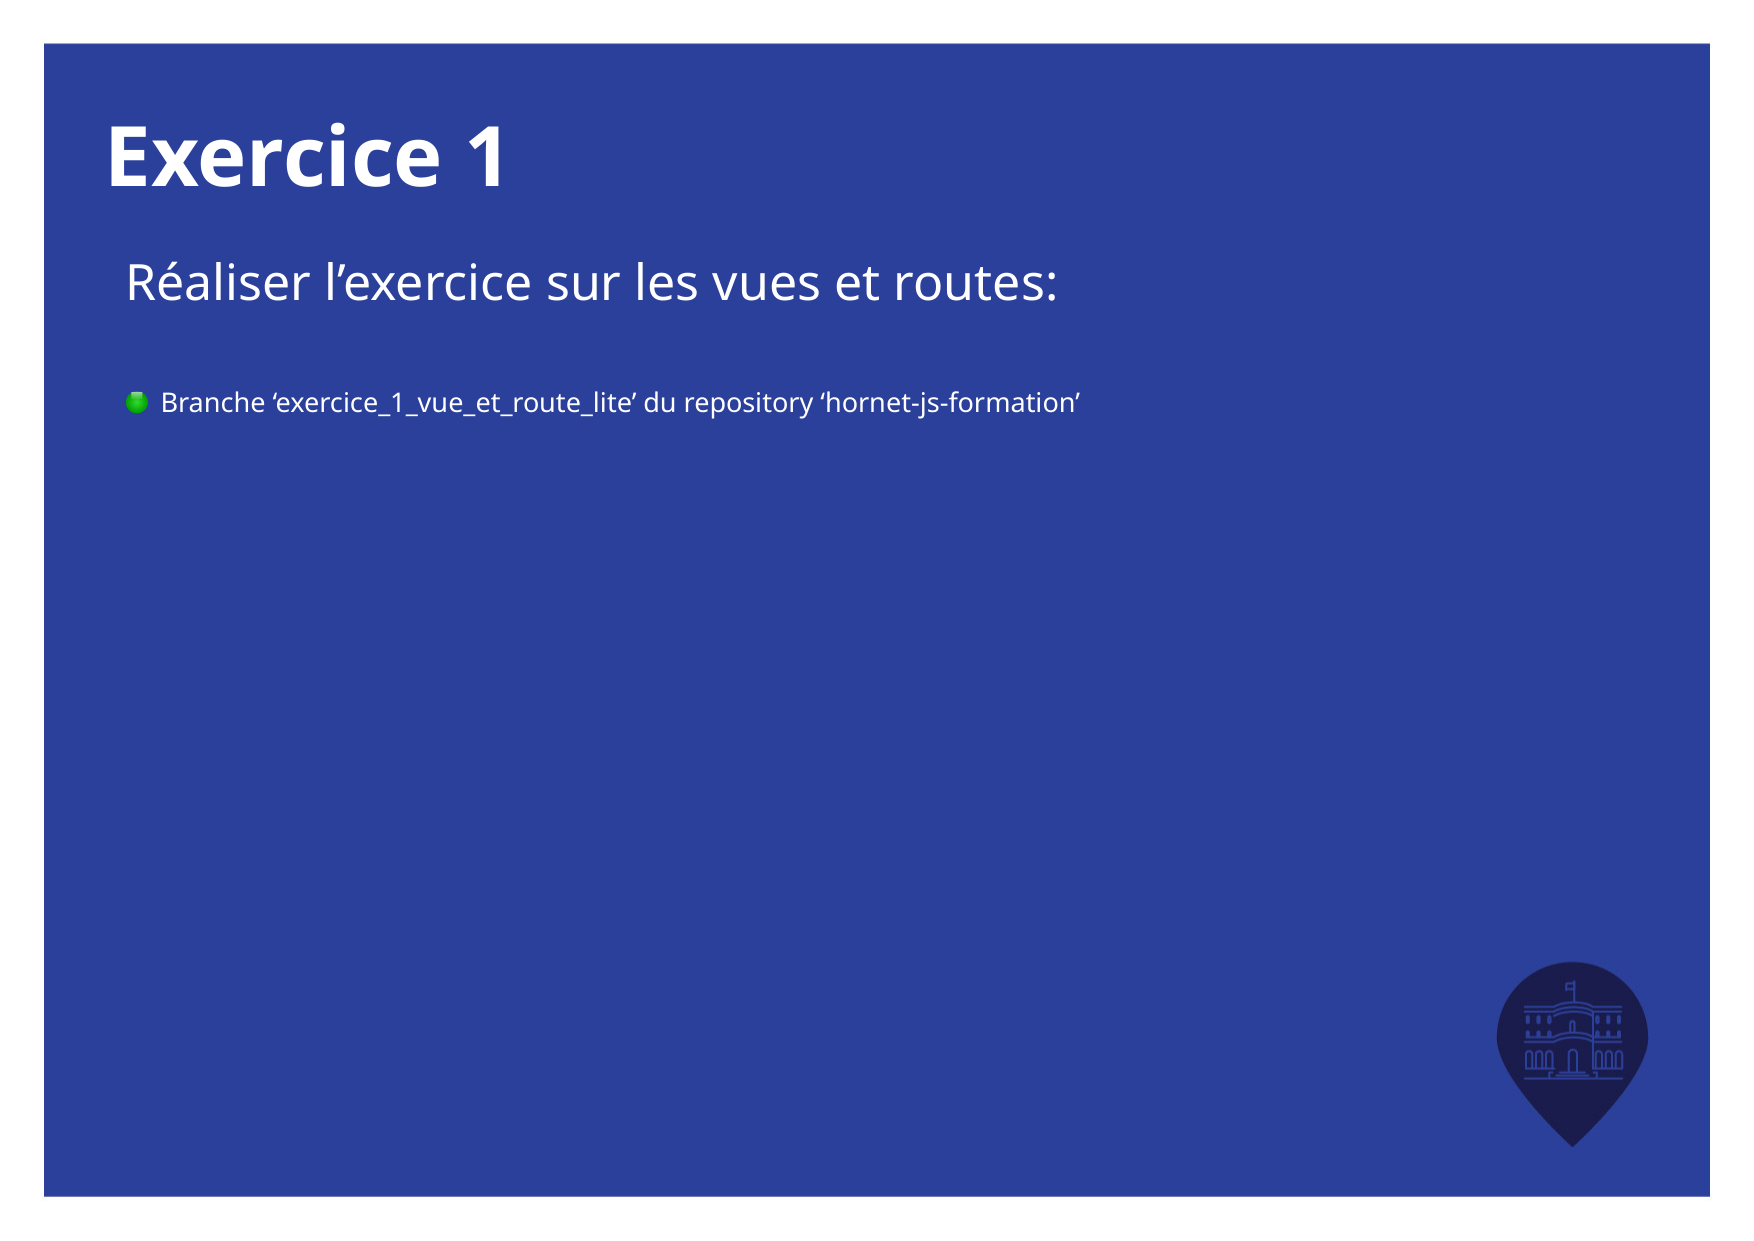

# Exercice 1
Réaliser l’exercice sur les vues et routes:
Branche ‘exercice_1_vue_et_route_lite’ du repository ‘hornet-js-formation’